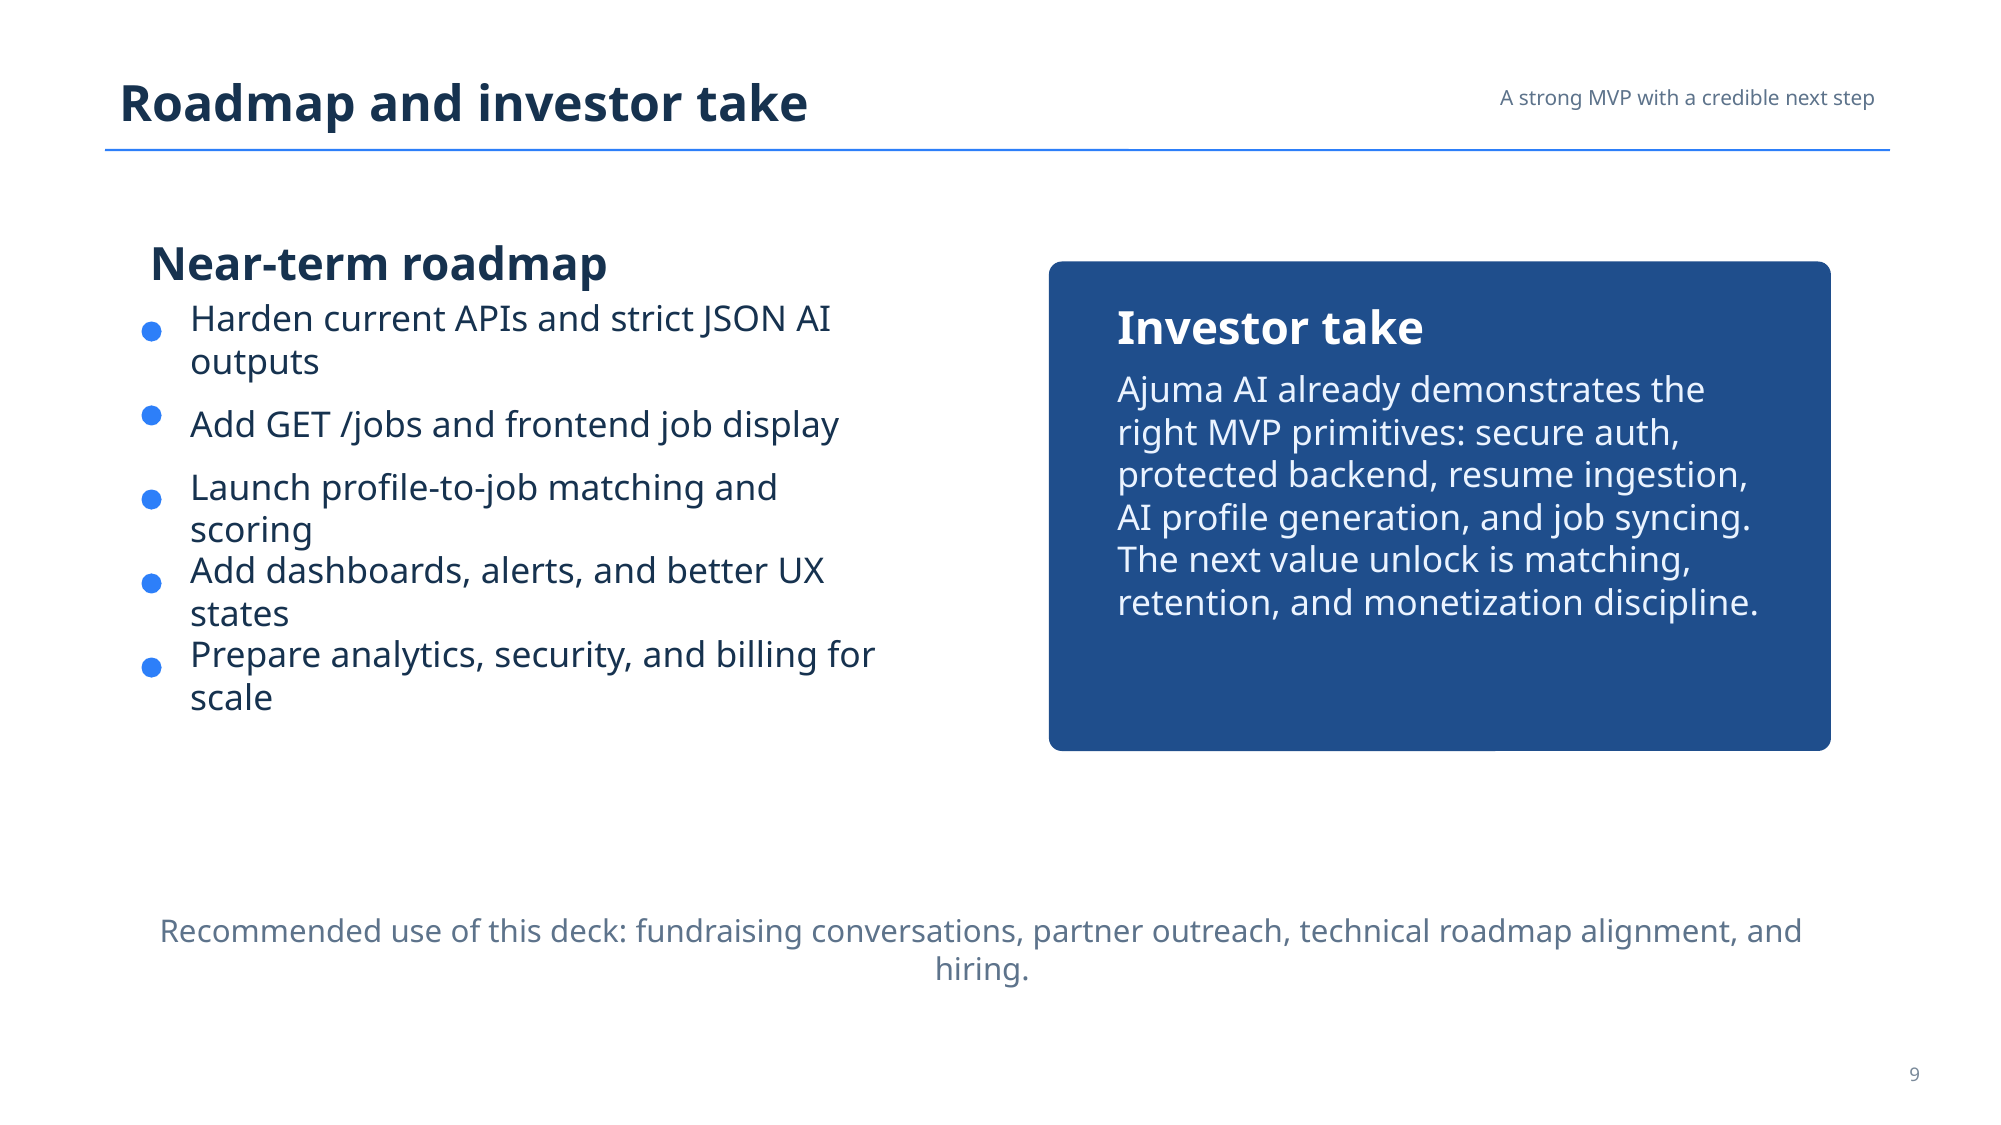

Roadmap and investor take
A strong MVP with a credible next step
Near-term roadmap
Harden current APIs and strict JSON AI outputs
Investor take
Ajuma AI already demonstrates the right MVP primitives: secure auth, protected backend, resume ingestion, AI profile generation, and job syncing. The next value unlock is matching, retention, and monetization discipline.
Add GET /jobs and frontend job display
Launch profile-to-job matching and scoring
Add dashboards, alerts, and better UX states
Prepare analytics, security, and billing for scale
Recommended use of this deck: fundraising conversations, partner outreach, technical roadmap alignment, and hiring.
9